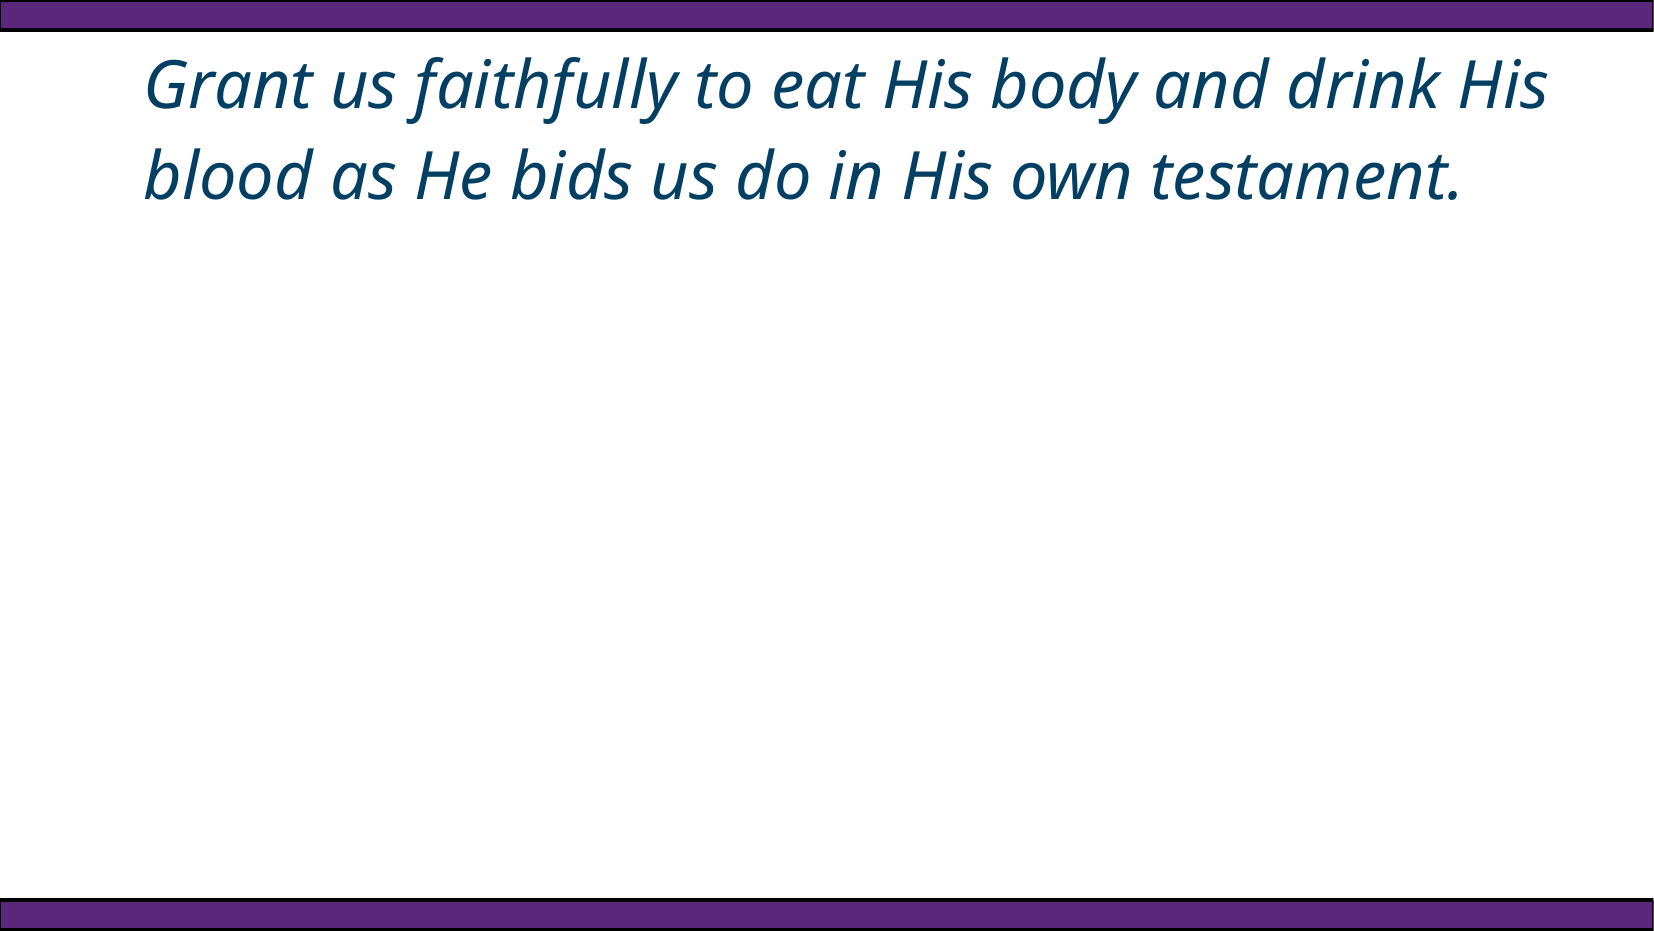

Grant us faithfully to eat His body and drink His
 blood as He bids us do in His own testament.